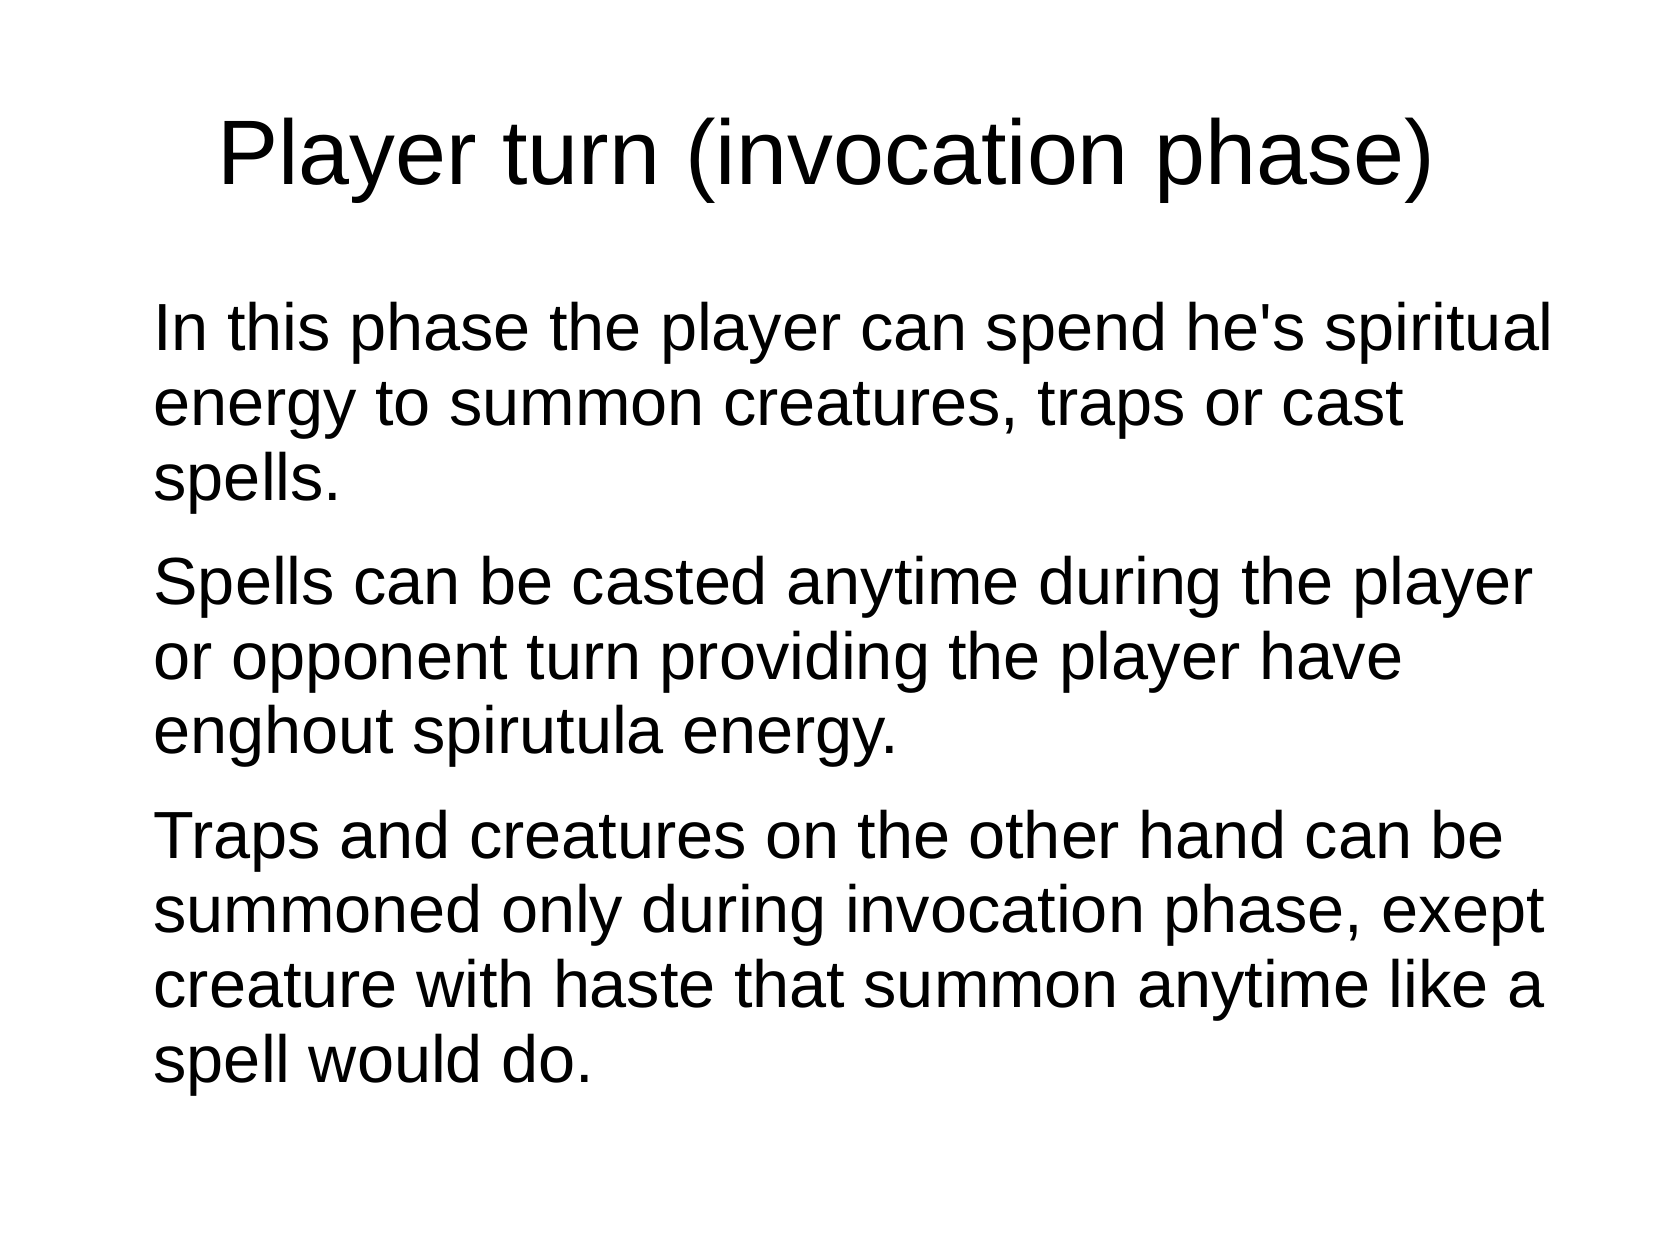

# Player turn (invocation phase)
In this phase the player can spend he's spiritual energy to summon creatures, traps or cast spells.
Spells can be casted anytime during the player or opponent turn providing the player have enghout spirutula energy.
Traps and creatures on the other hand can be summoned only during invocation phase, exept creature with haste that summon anytime like a spell would do.